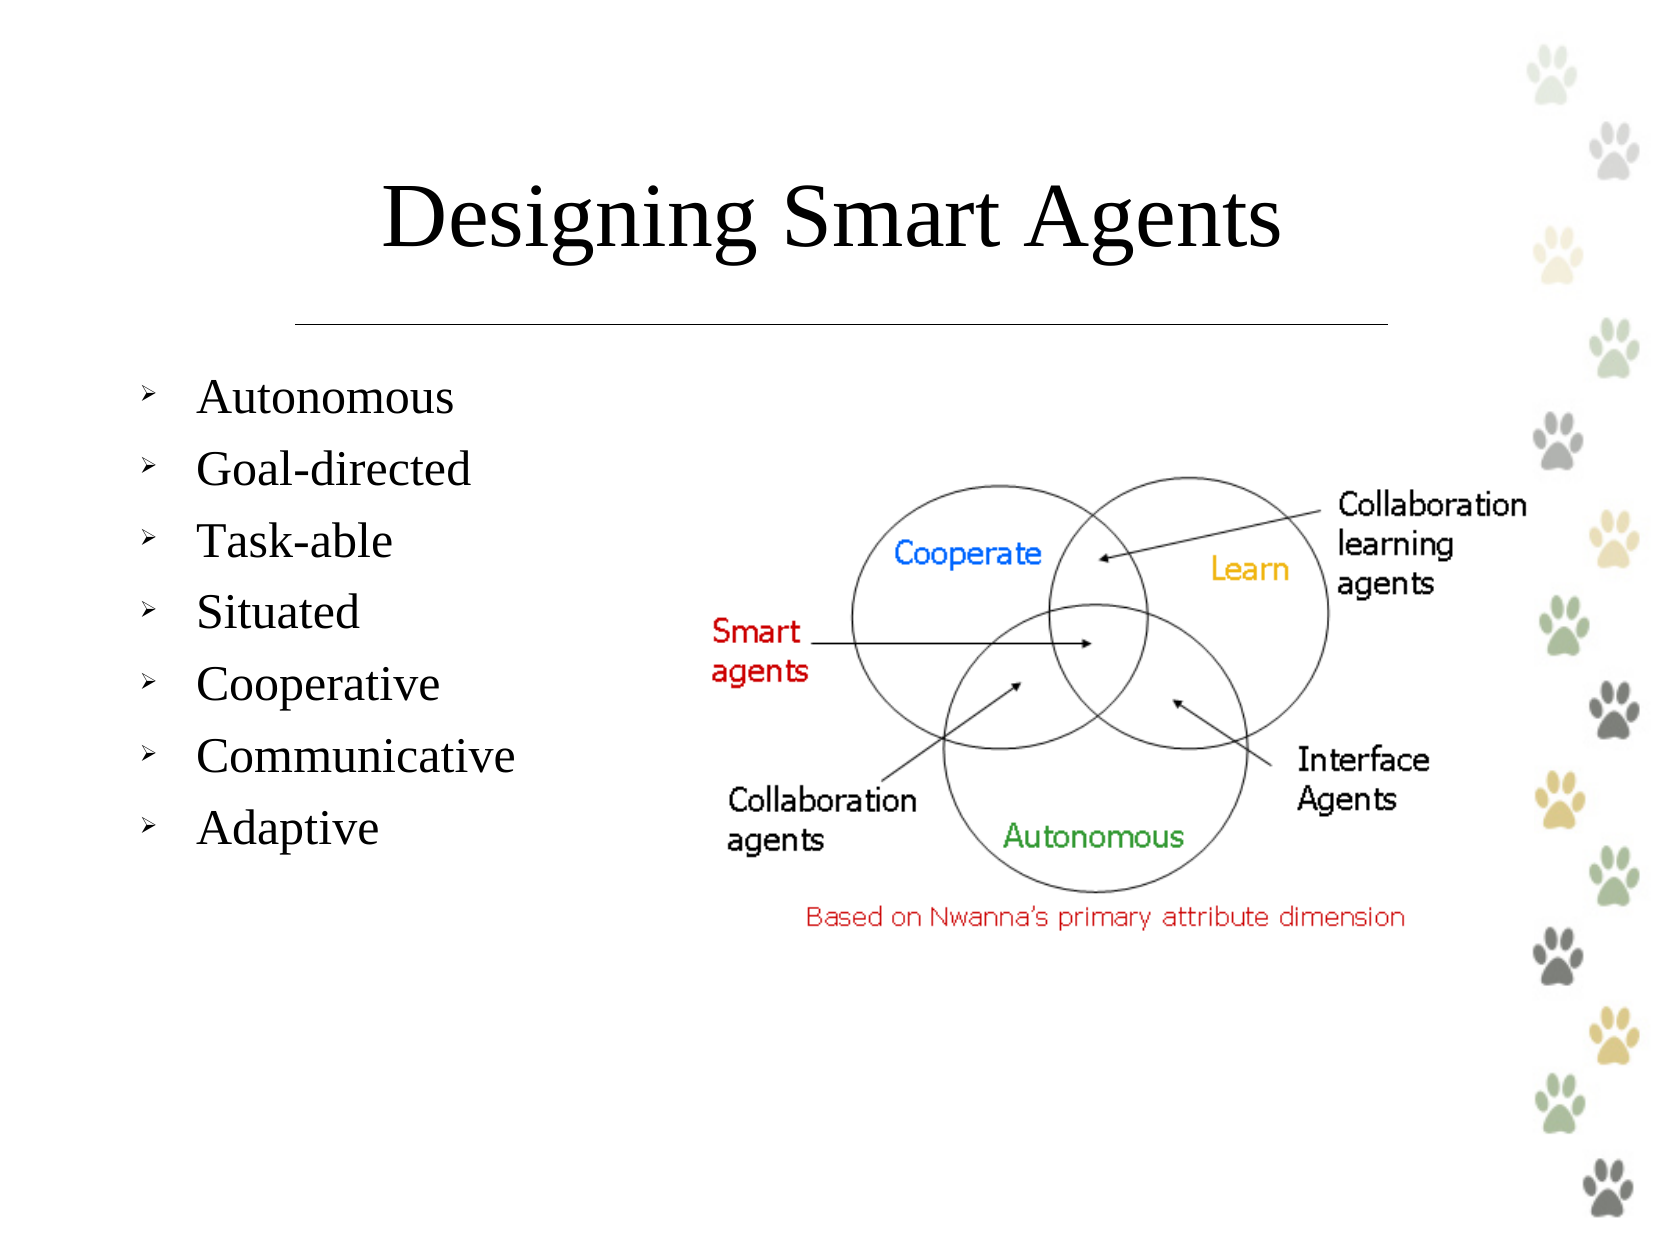

# Designing Smart Agents
Autonomous
Goal-directed
Task-able
Situated
Cooperative
Communicative
Adaptive